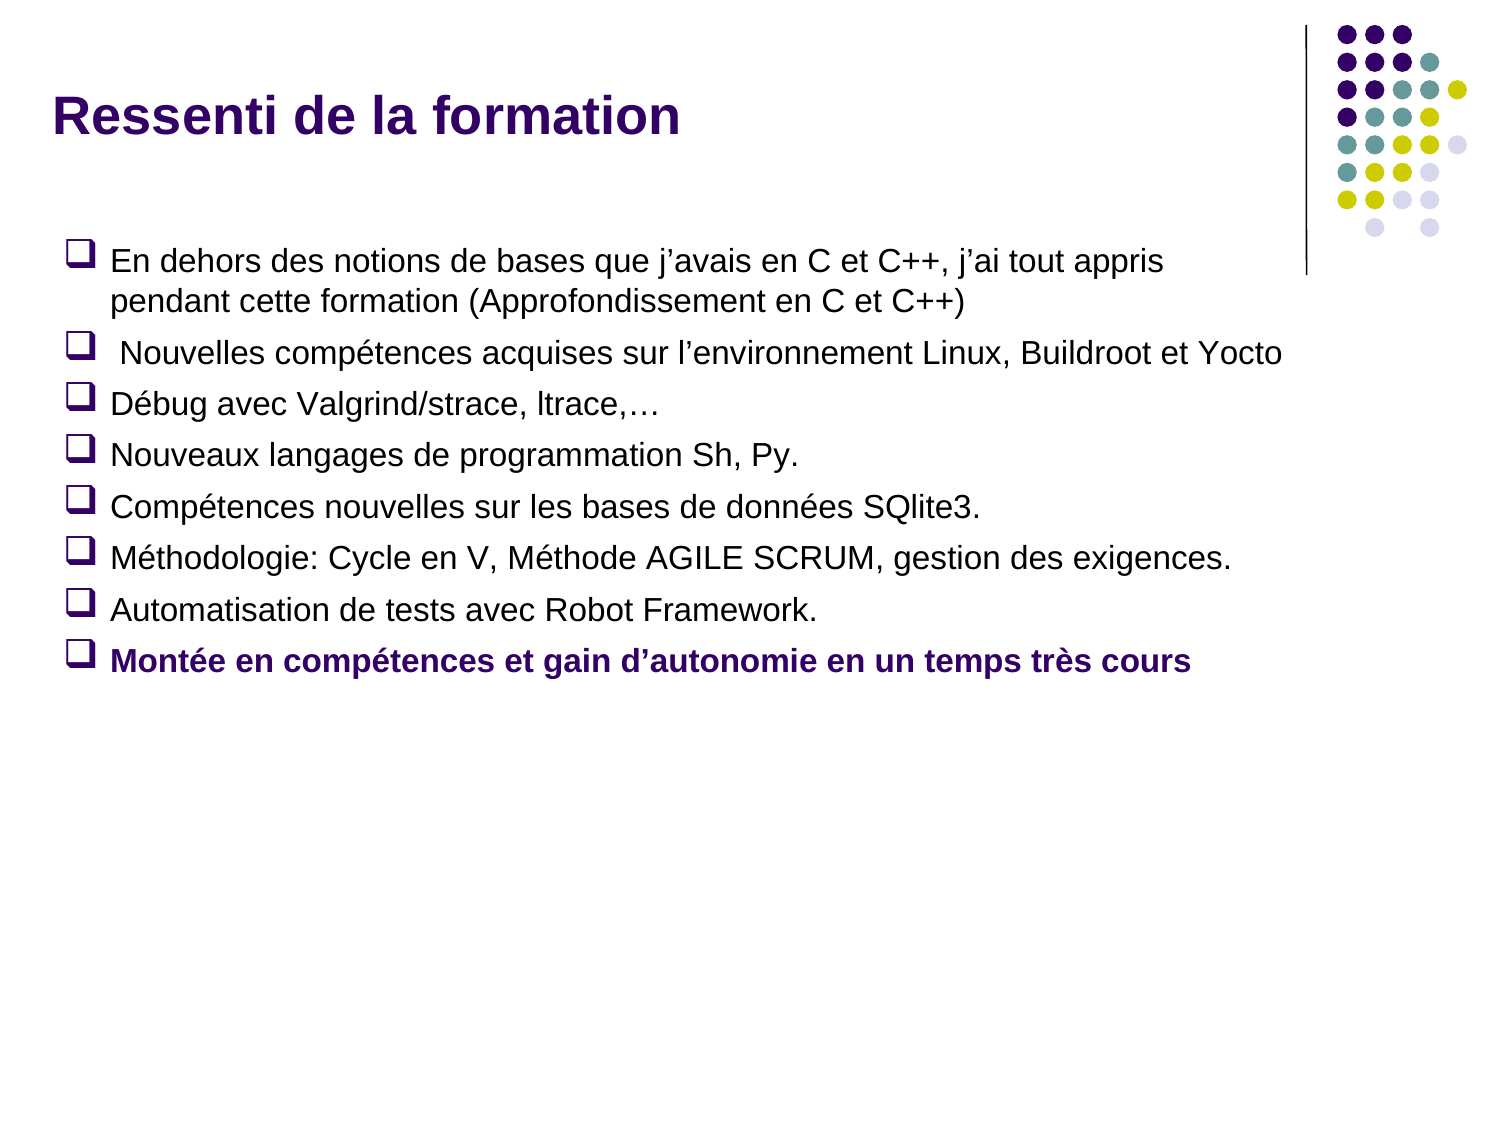

Ressenti de la formation
En dehors des notions de bases que j’avais en C et C++, j’ai tout appris pendant cette formation (Approfondissement en C et C++)
 Nouvelles compétences acquises sur l’environnement Linux, Buildroot et Yocto
Débug avec Valgrind/strace, ltrace,…
Nouveaux langages de programmation Sh, Py.
Compétences nouvelles sur les bases de données SQlite3.
Méthodologie: Cycle en V, Méthode AGILE SCRUM, gestion des exigences.
Automatisation de tests avec Robot Framework.
Montée en compétences et gain d’autonomie en un temps très cours